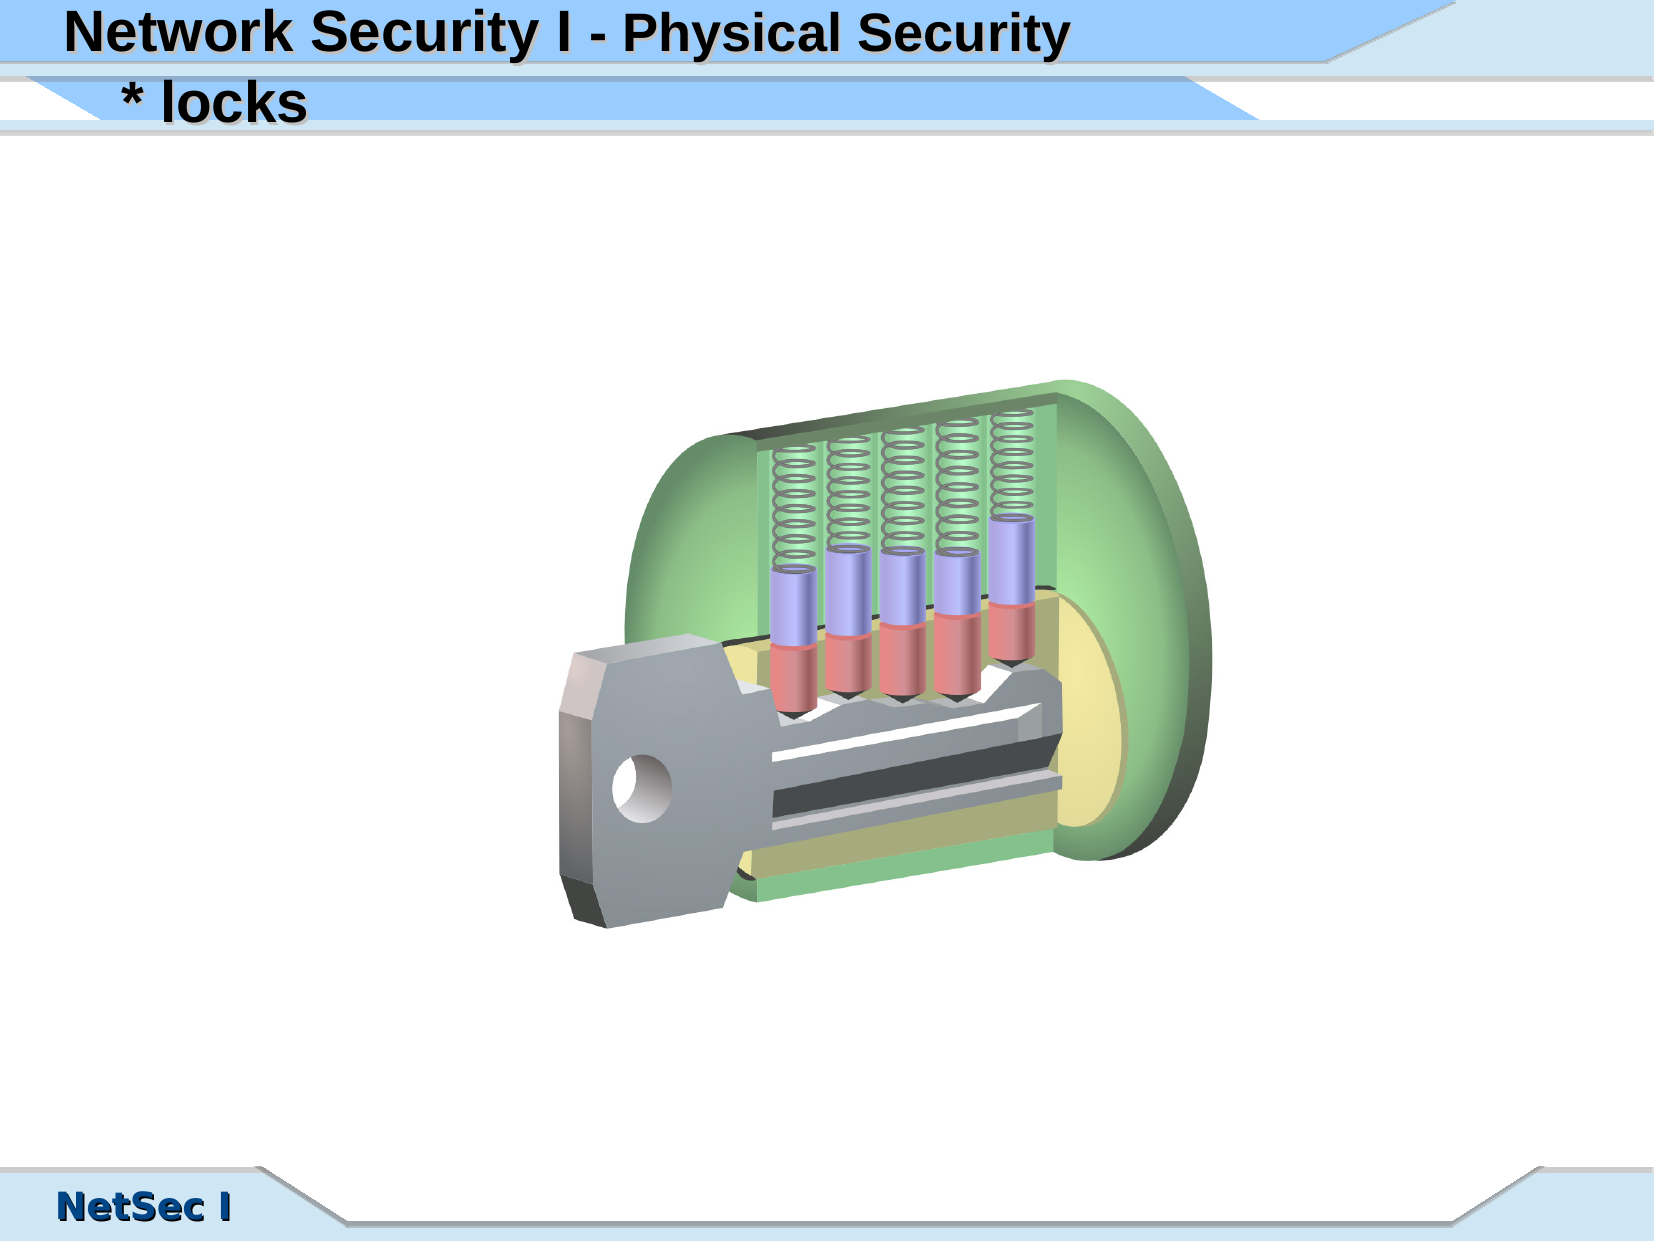

# Network Security I - Physical Security
 * locks